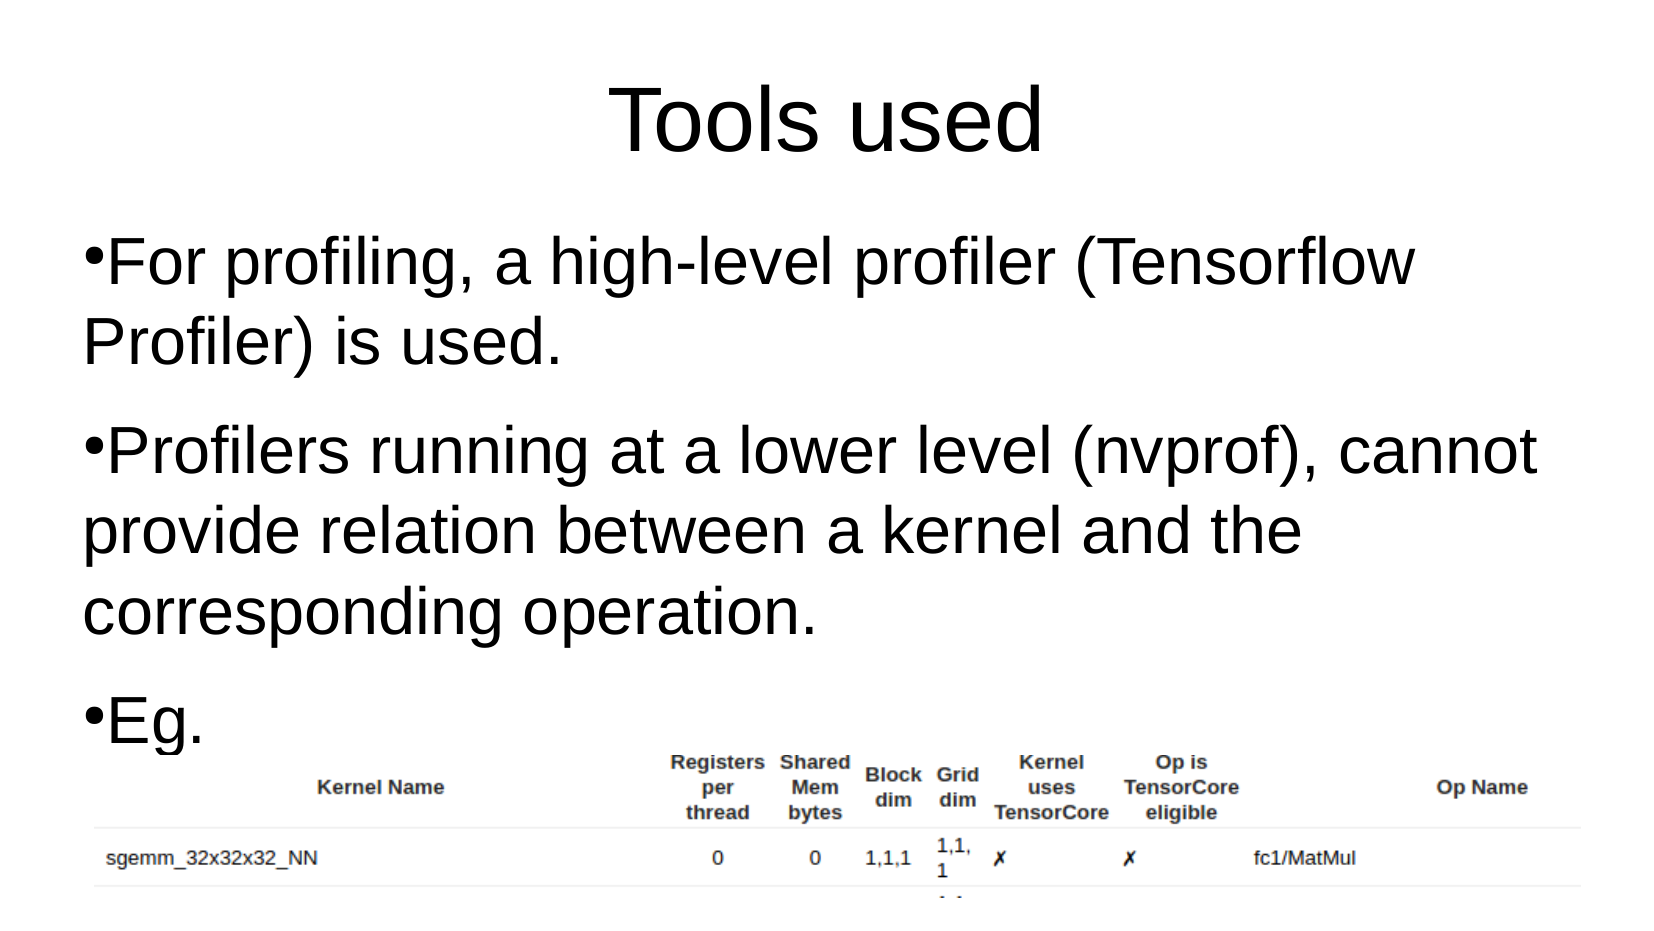

# Tools used
For profiling, a high-level profiler (Tensorflow Profiler) is used.
Profilers running at a lower level (nvprof), cannot provide relation between a kernel and the corresponding operation.
Eg.